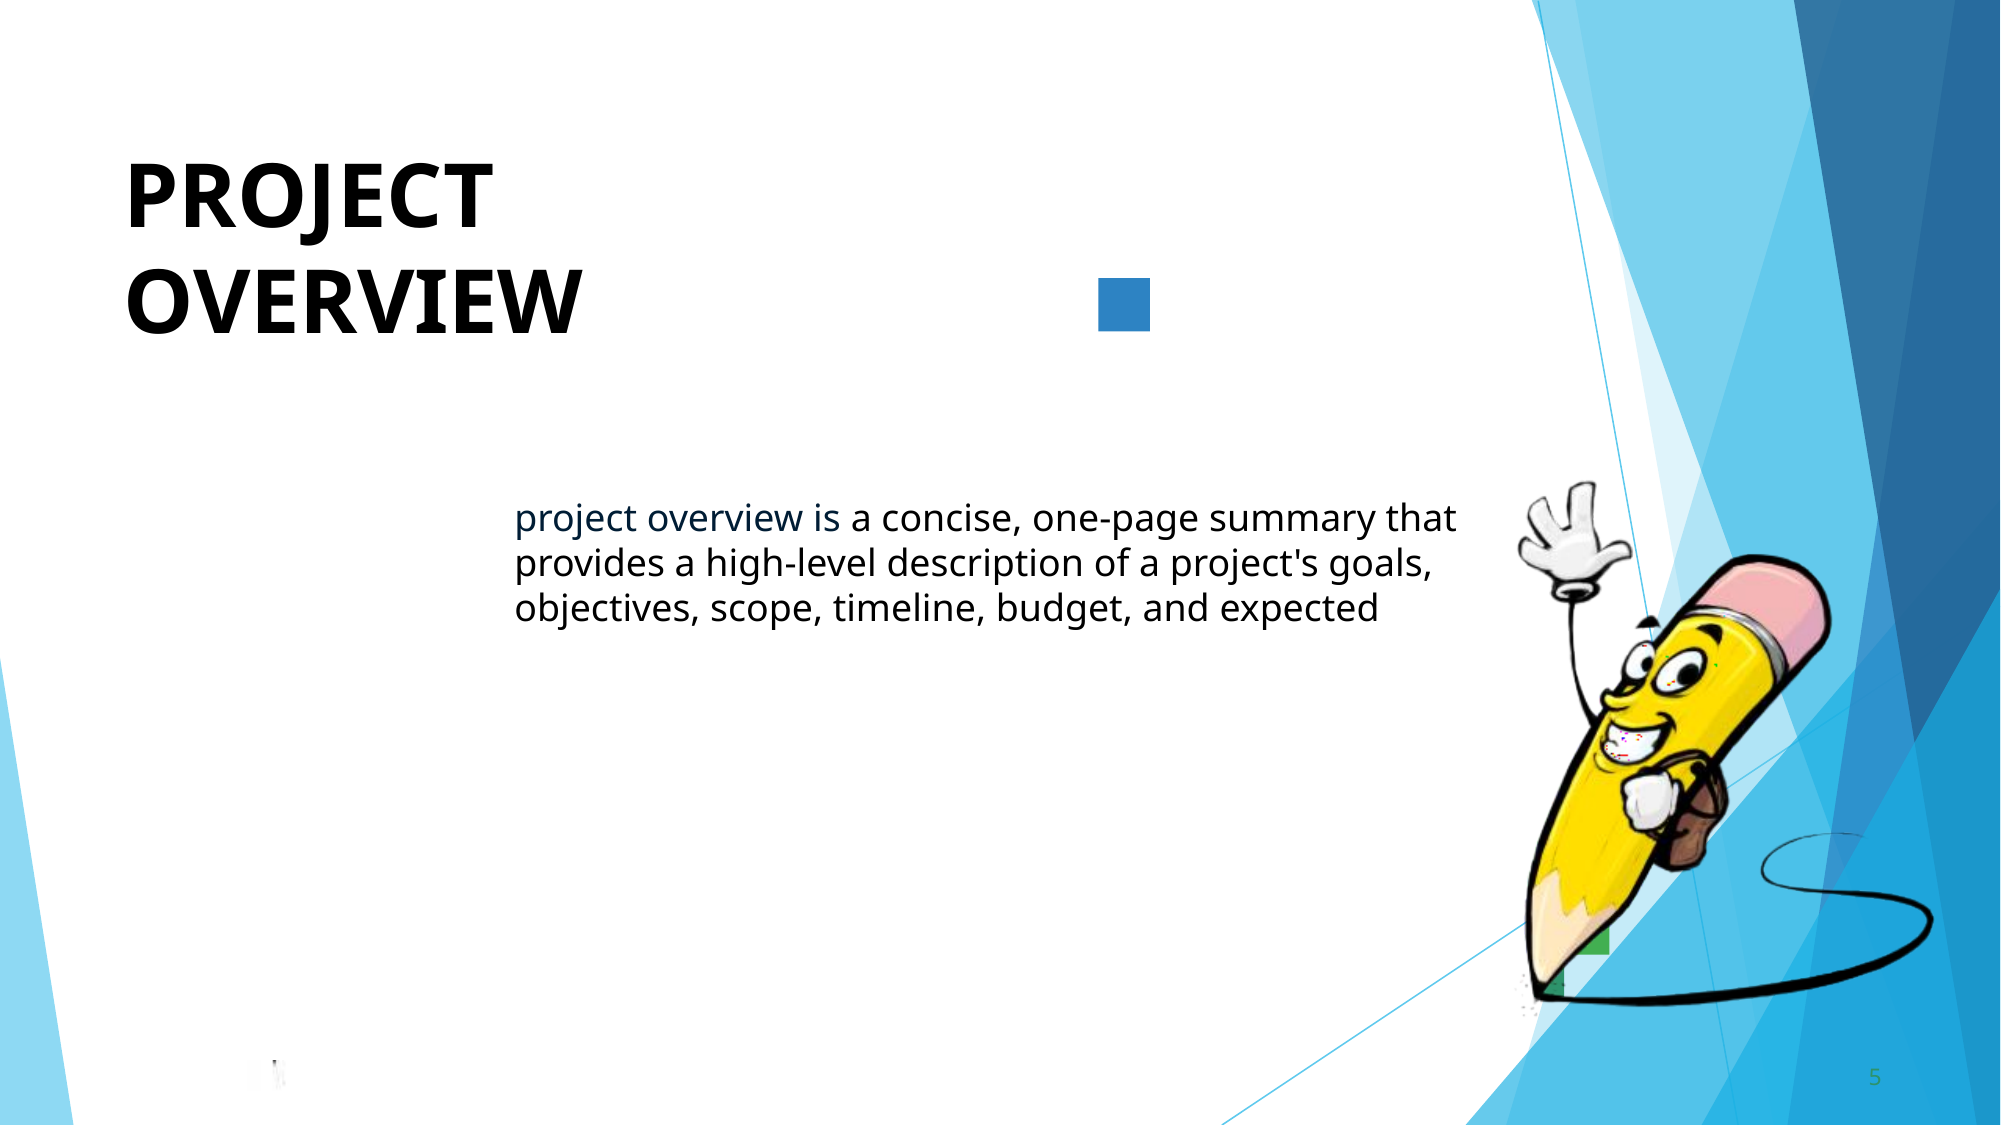

# PROJECT	OVERVIEW
project overview is a concise, one-page summary that provides a high-level description of a project's goals, objectives, scope, timeline, budget, and expected